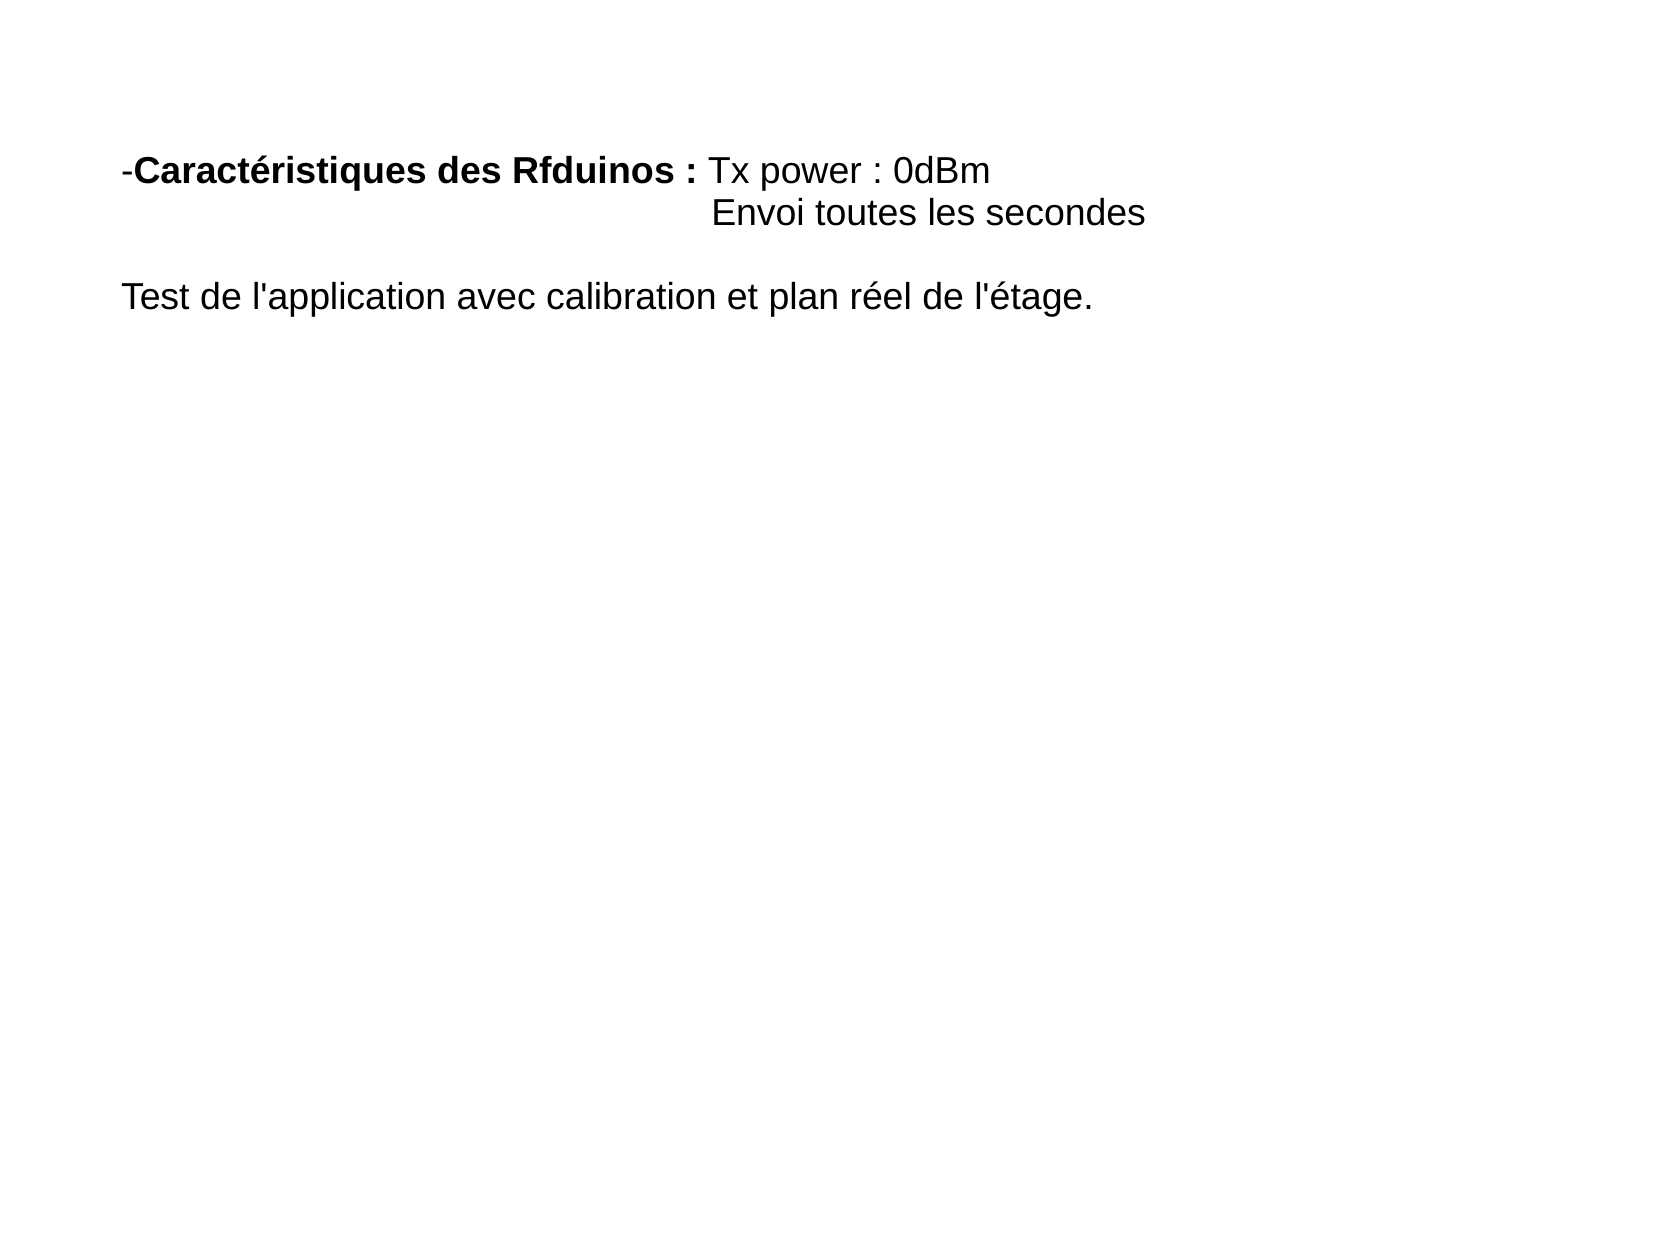

-Caractéristiques des Rfduinos : Tx power : 0dBm
							 Envoi toutes les secondes
Test de l'application avec calibration et plan réel de l'étage.